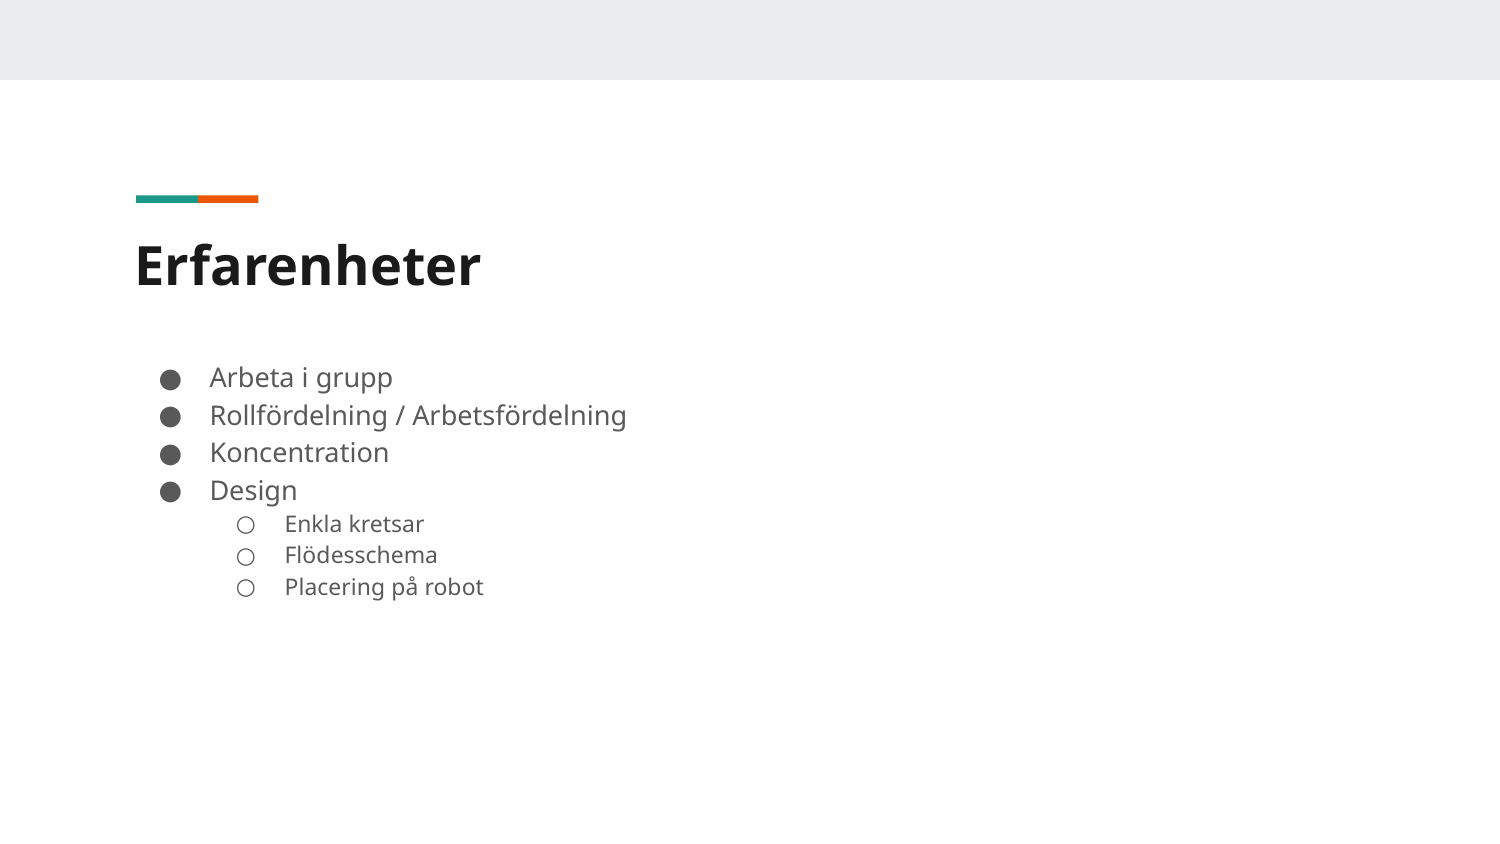

# Erfarenheter
Arbeta i grupp
Rollfördelning / Arbetsfördelning
Koncentration
Design
Enkla kretsar
Flödesschema
Placering på robot